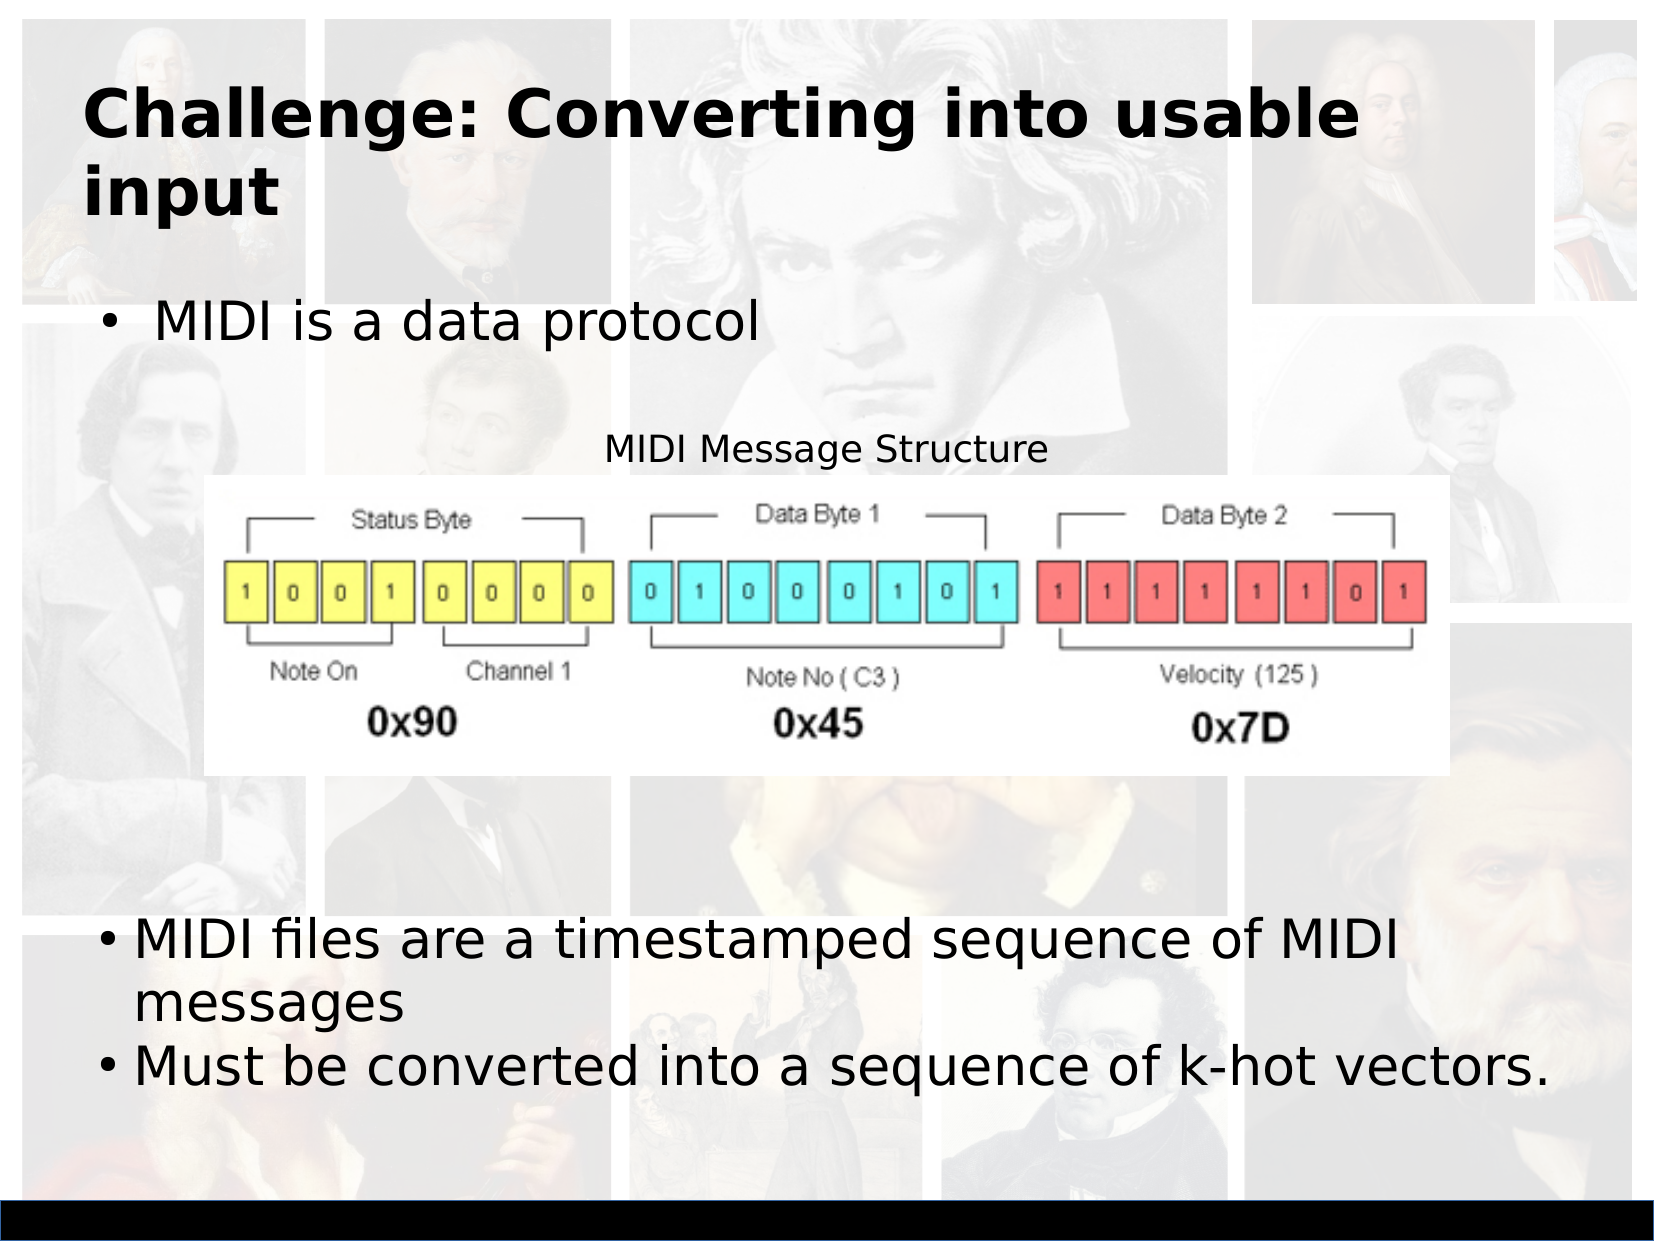

# Challenge: Converting into usable input
MIDI is a data protocol
MIDI Message Structure
MIDI files are a timestamped sequence of MIDI
messages
Must be converted into a sequence of k-hot vectors.